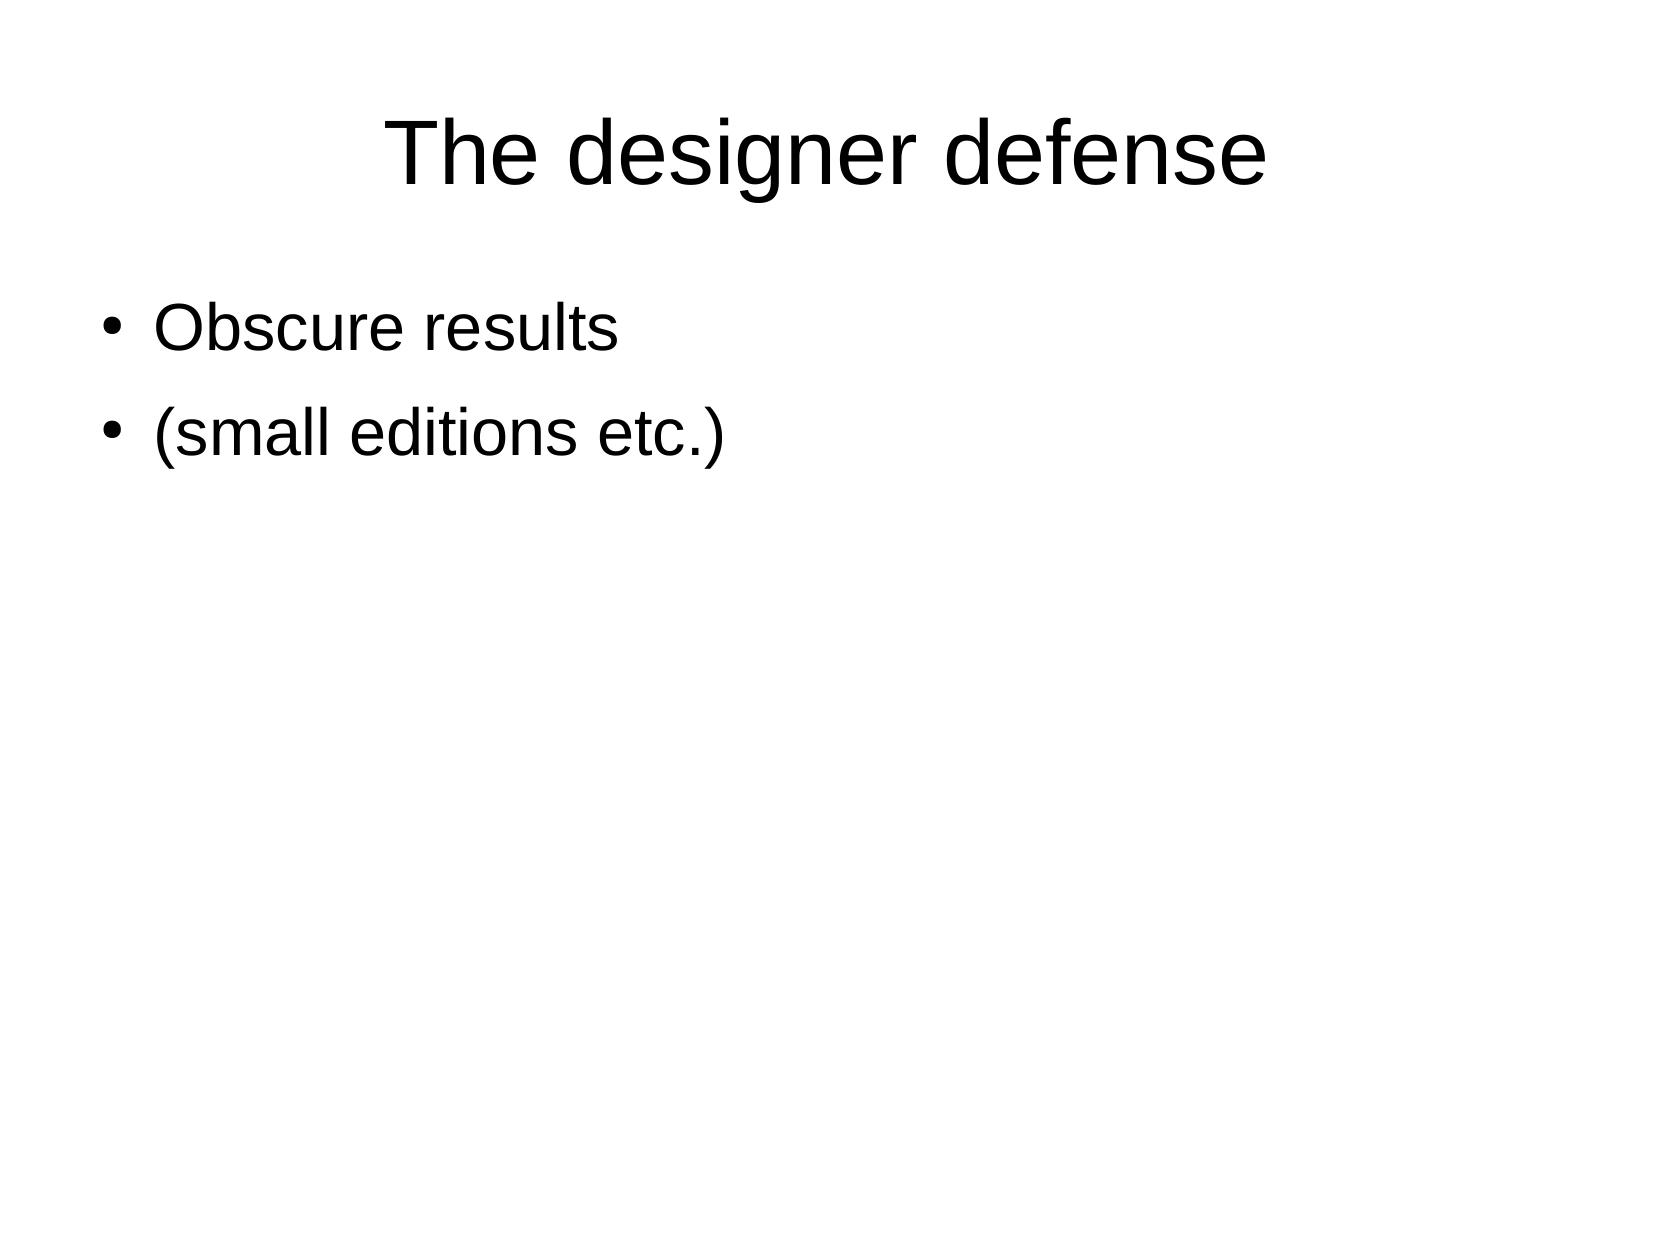

# The designer defense
Obscure results
(small editions etc.)